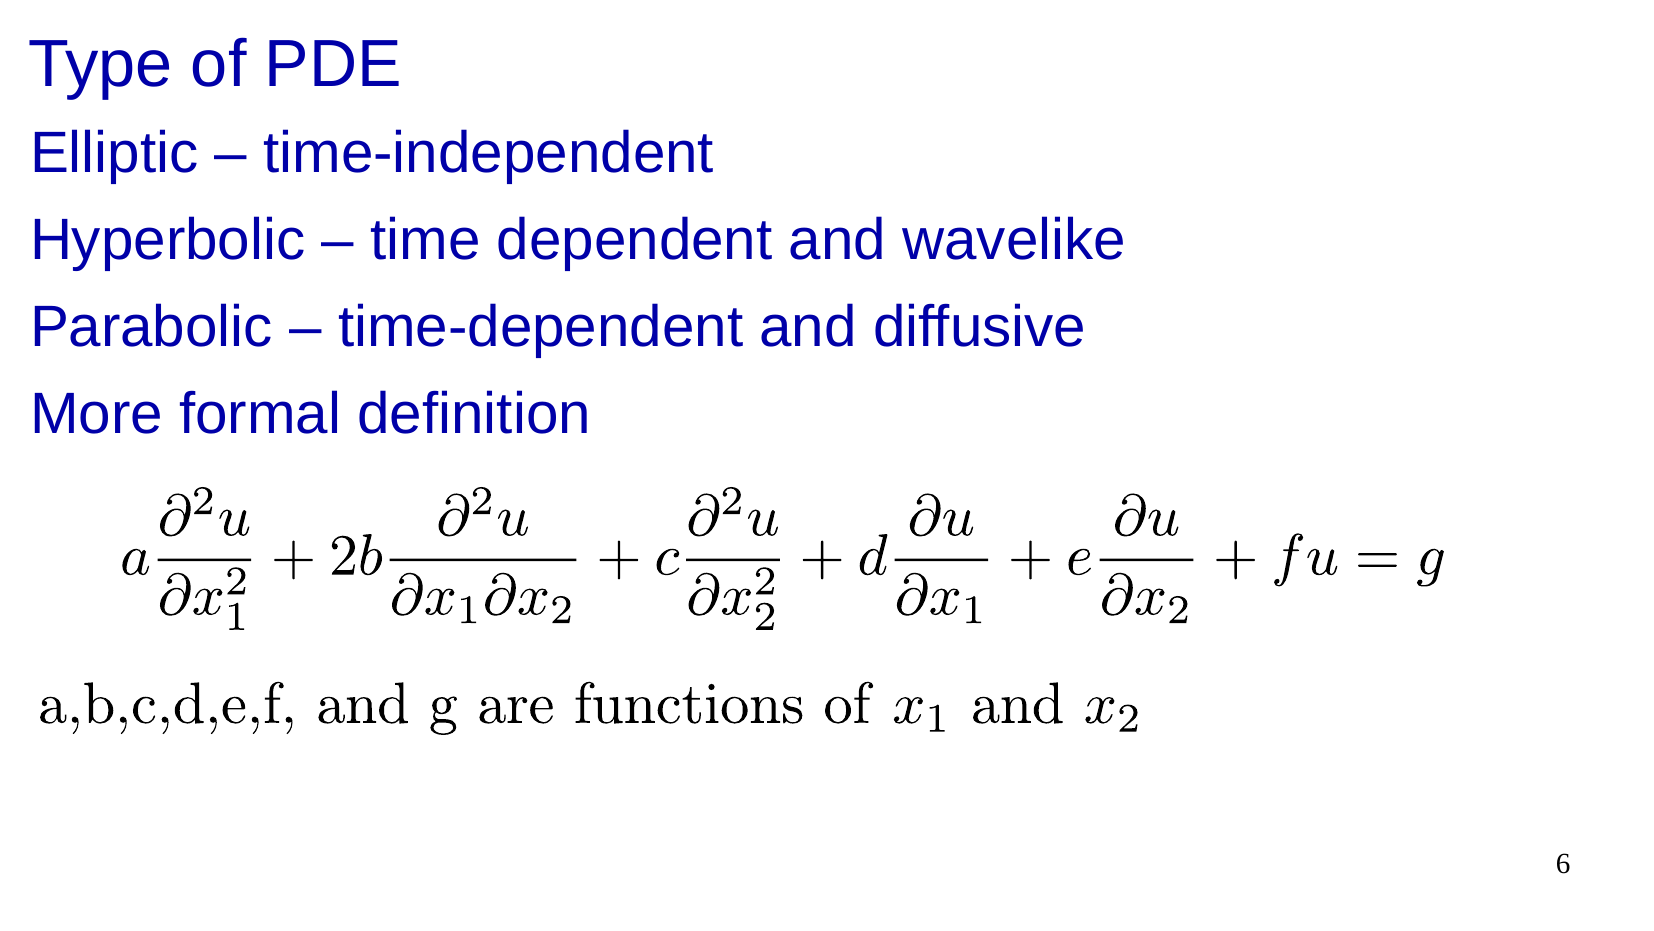

# Type of PDE
Elliptic – time-independent
Hyperbolic – time dependent and wavelike
Parabolic – time-dependent and diffusive
More formal definition
6